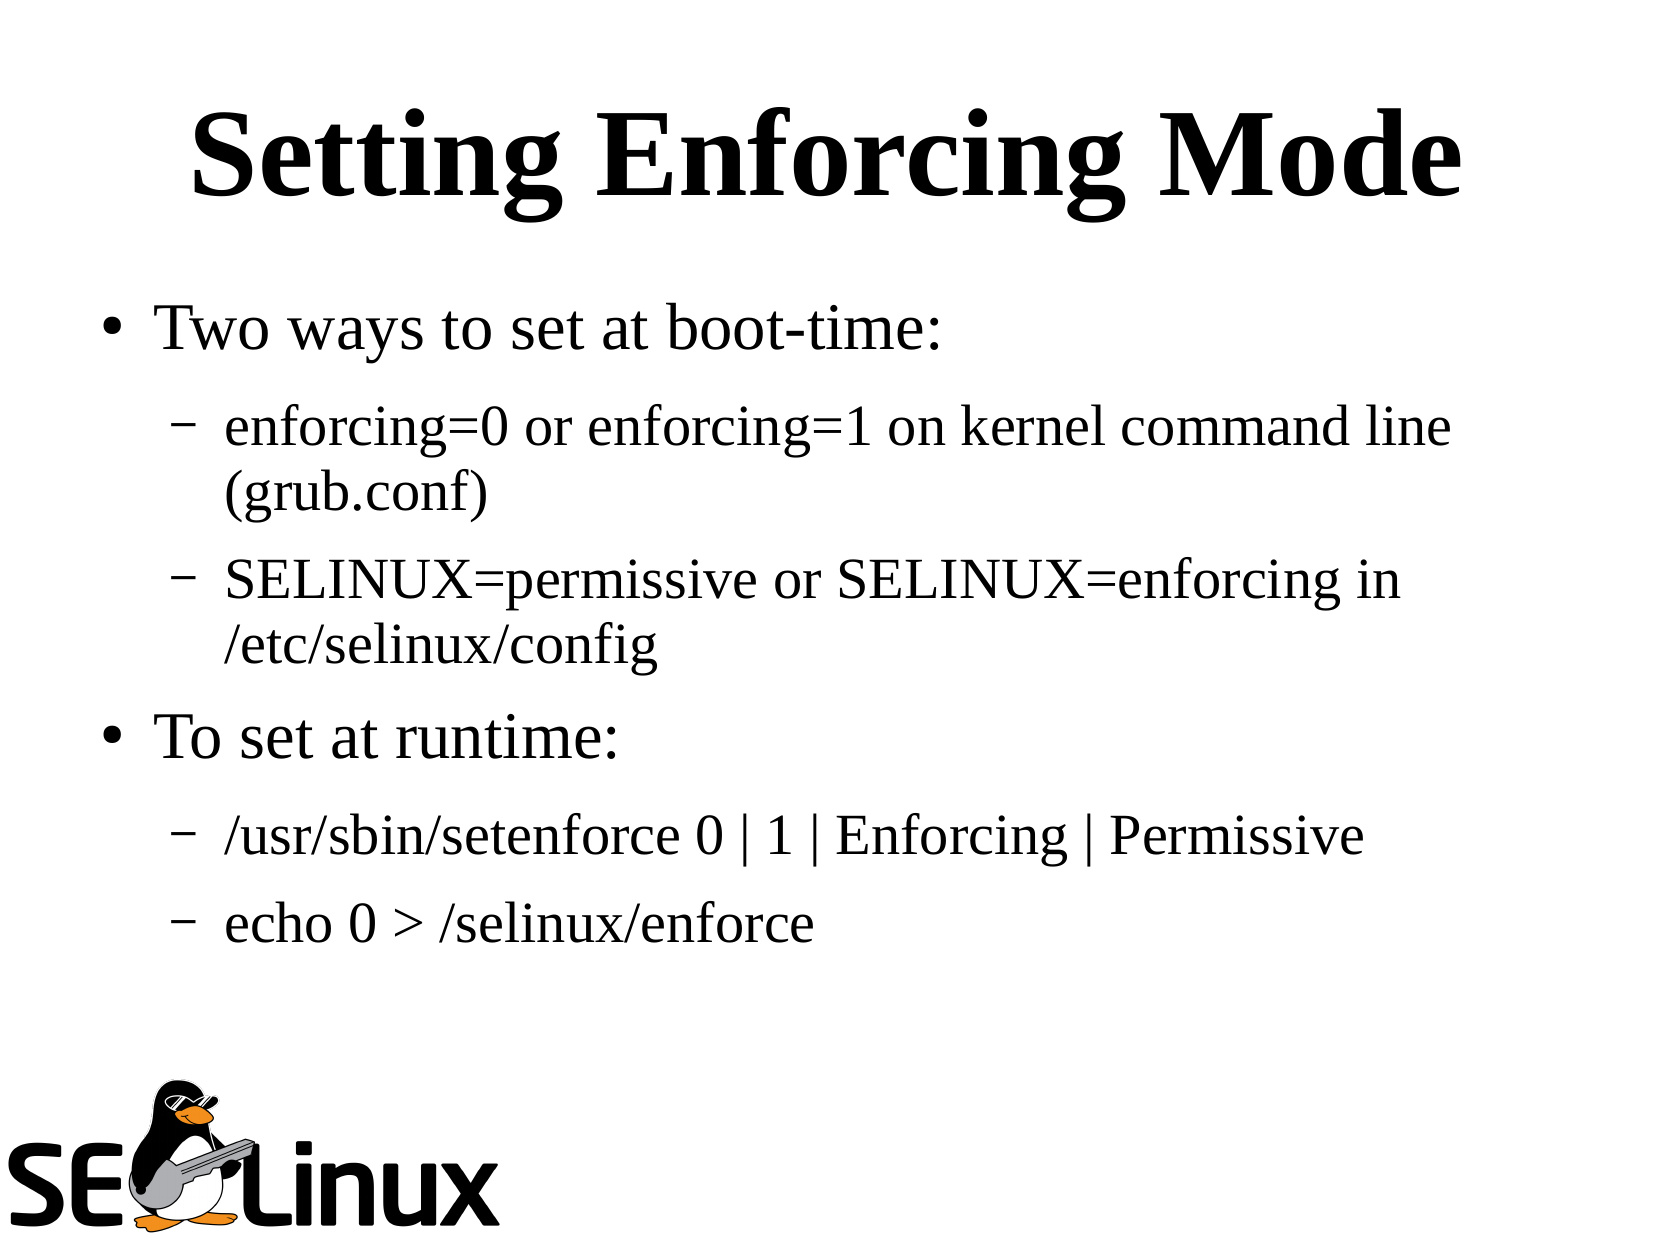

# Setting Enforcing Mode
Two ways to set at boot-time:
enforcing=0 or enforcing=1 on kernel command line (grub.conf)
SELINUX=permissive or SELINUX=enforcing in /etc/selinux/config
To set at runtime:
/usr/sbin/setenforce 0 | 1 | Enforcing | Permissive
echo 0 > /selinux/enforce